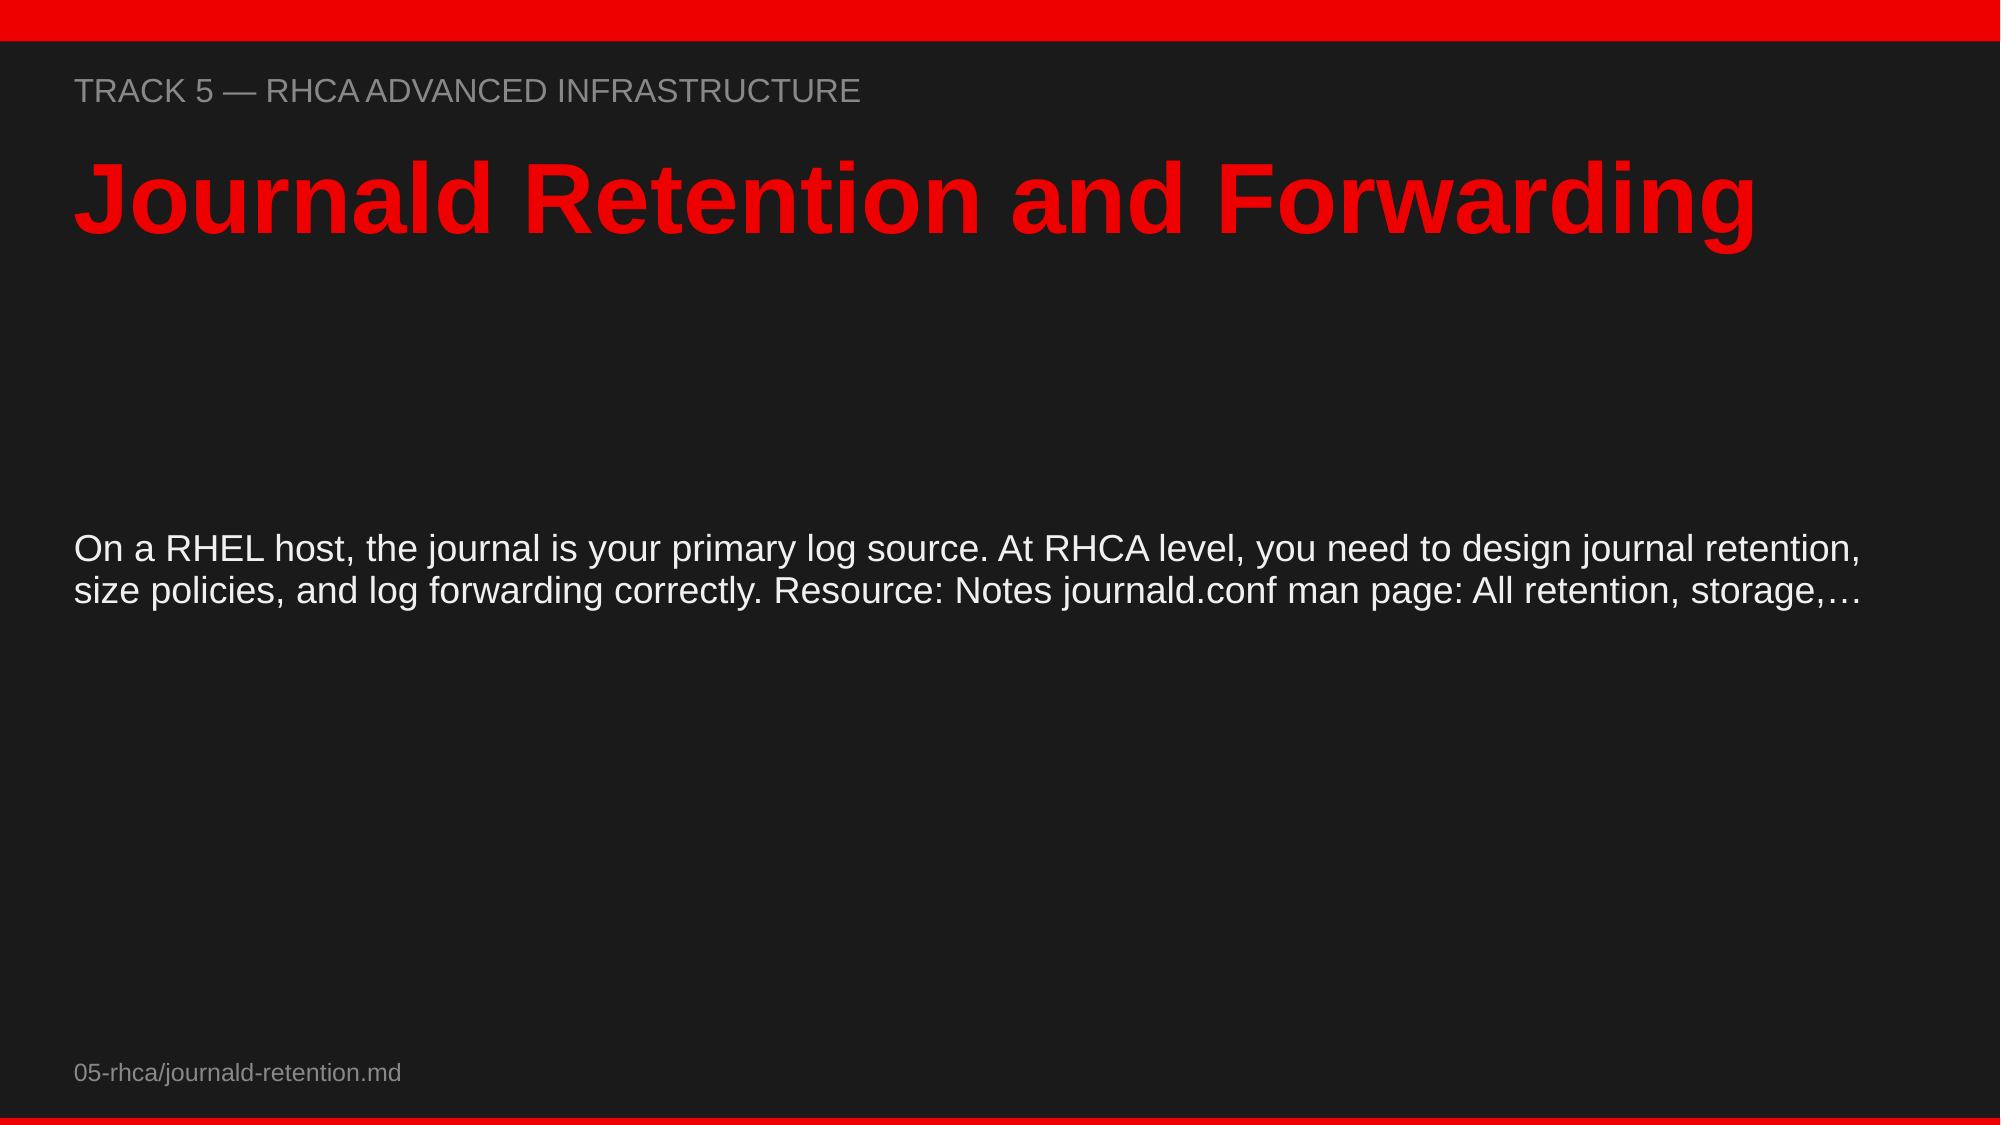

TRACK 5 — RHCA ADVANCED INFRASTRUCTURE
Journald Retention and Forwarding
On a RHEL host, the journal is your primary log source. At RHCA level, you need to design journal retention, size policies, and log forwarding correctly. Resource: Notes journald.conf man page: All retention, storage,…
05-rhca/journald-retention.md